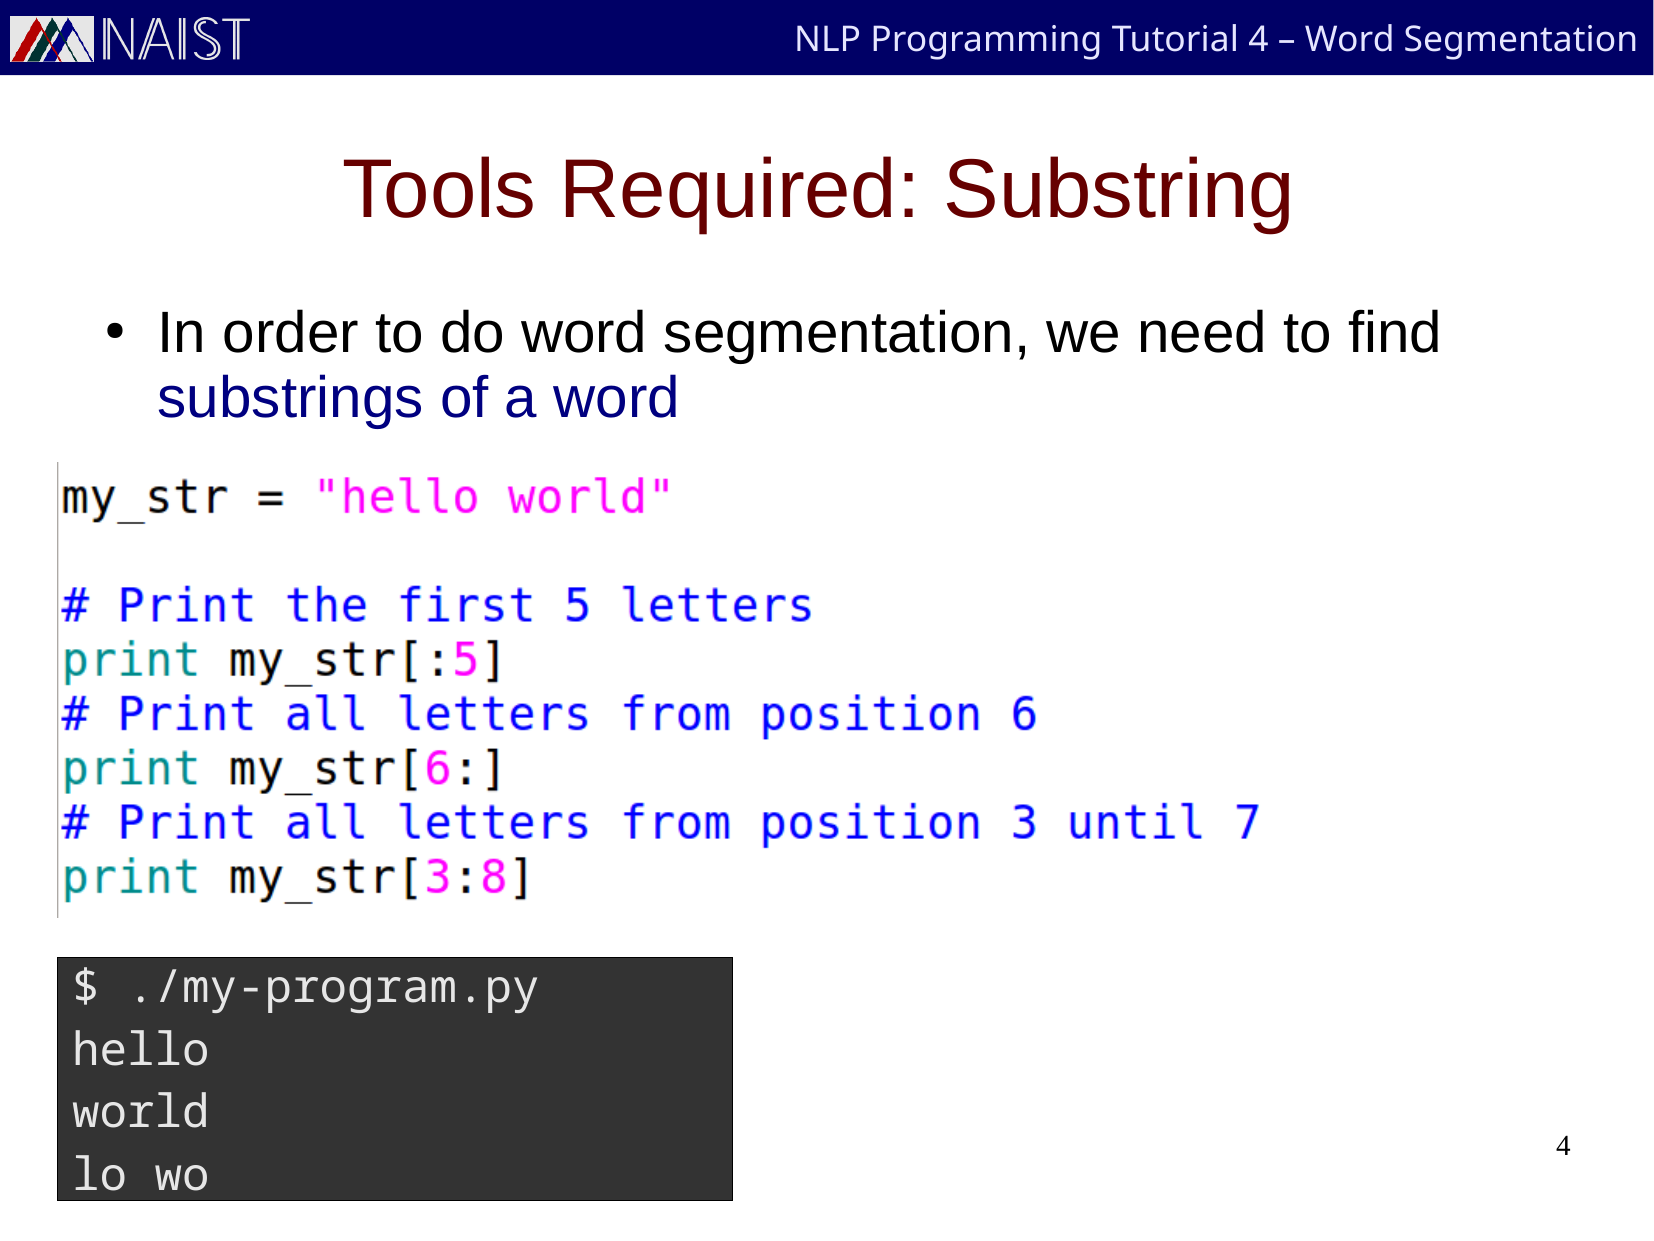

# Tools Required: Substring
In order to do word segmentation, we need to find substrings of a word
$ ./my-program.py
hello
world
lo wo
4